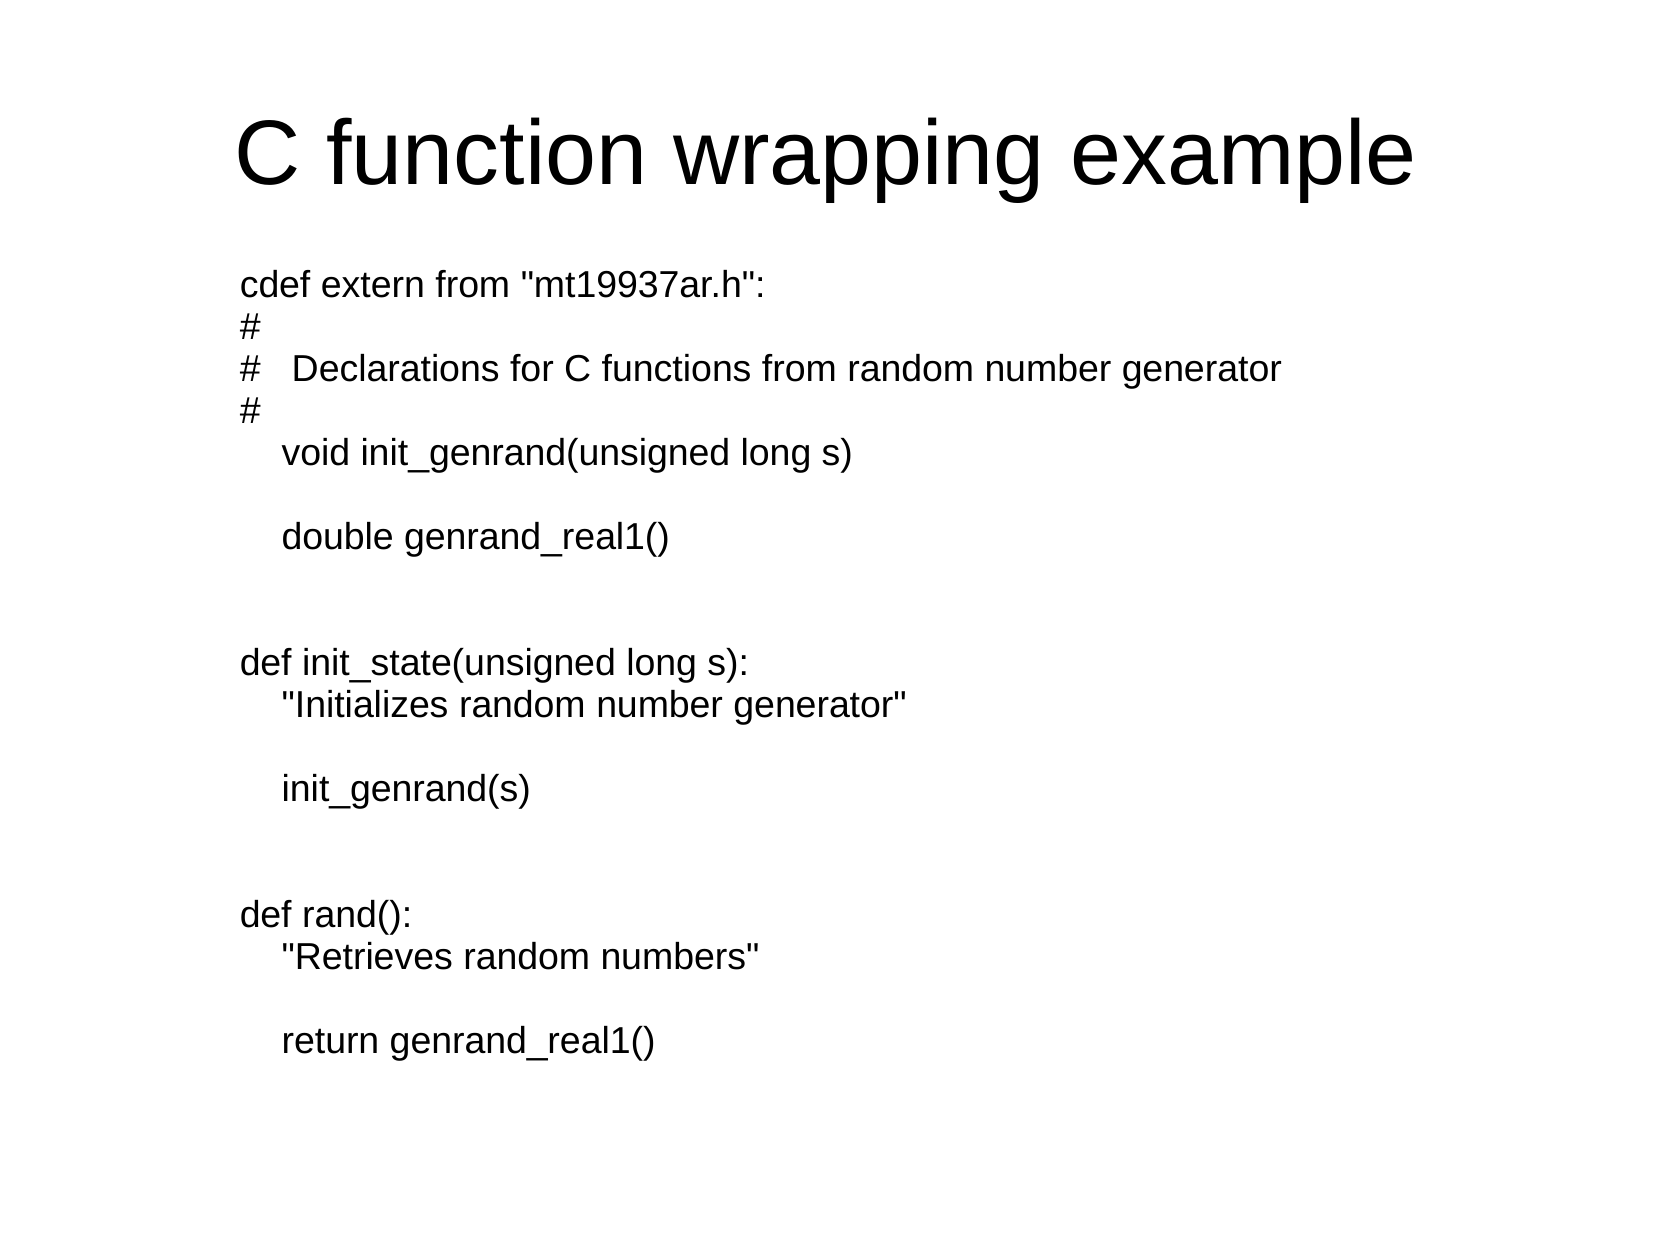

# C function wrapping example
cdef extern from "mt19937ar.h":
#
# Declarations for C functions from random number generator
#
 void init_genrand(unsigned long s)
 double genrand_real1()
def init_state(unsigned long s):
 "Initializes random number generator"
 init_genrand(s)
def rand():
 "Retrieves random numbers"
 return genrand_real1()